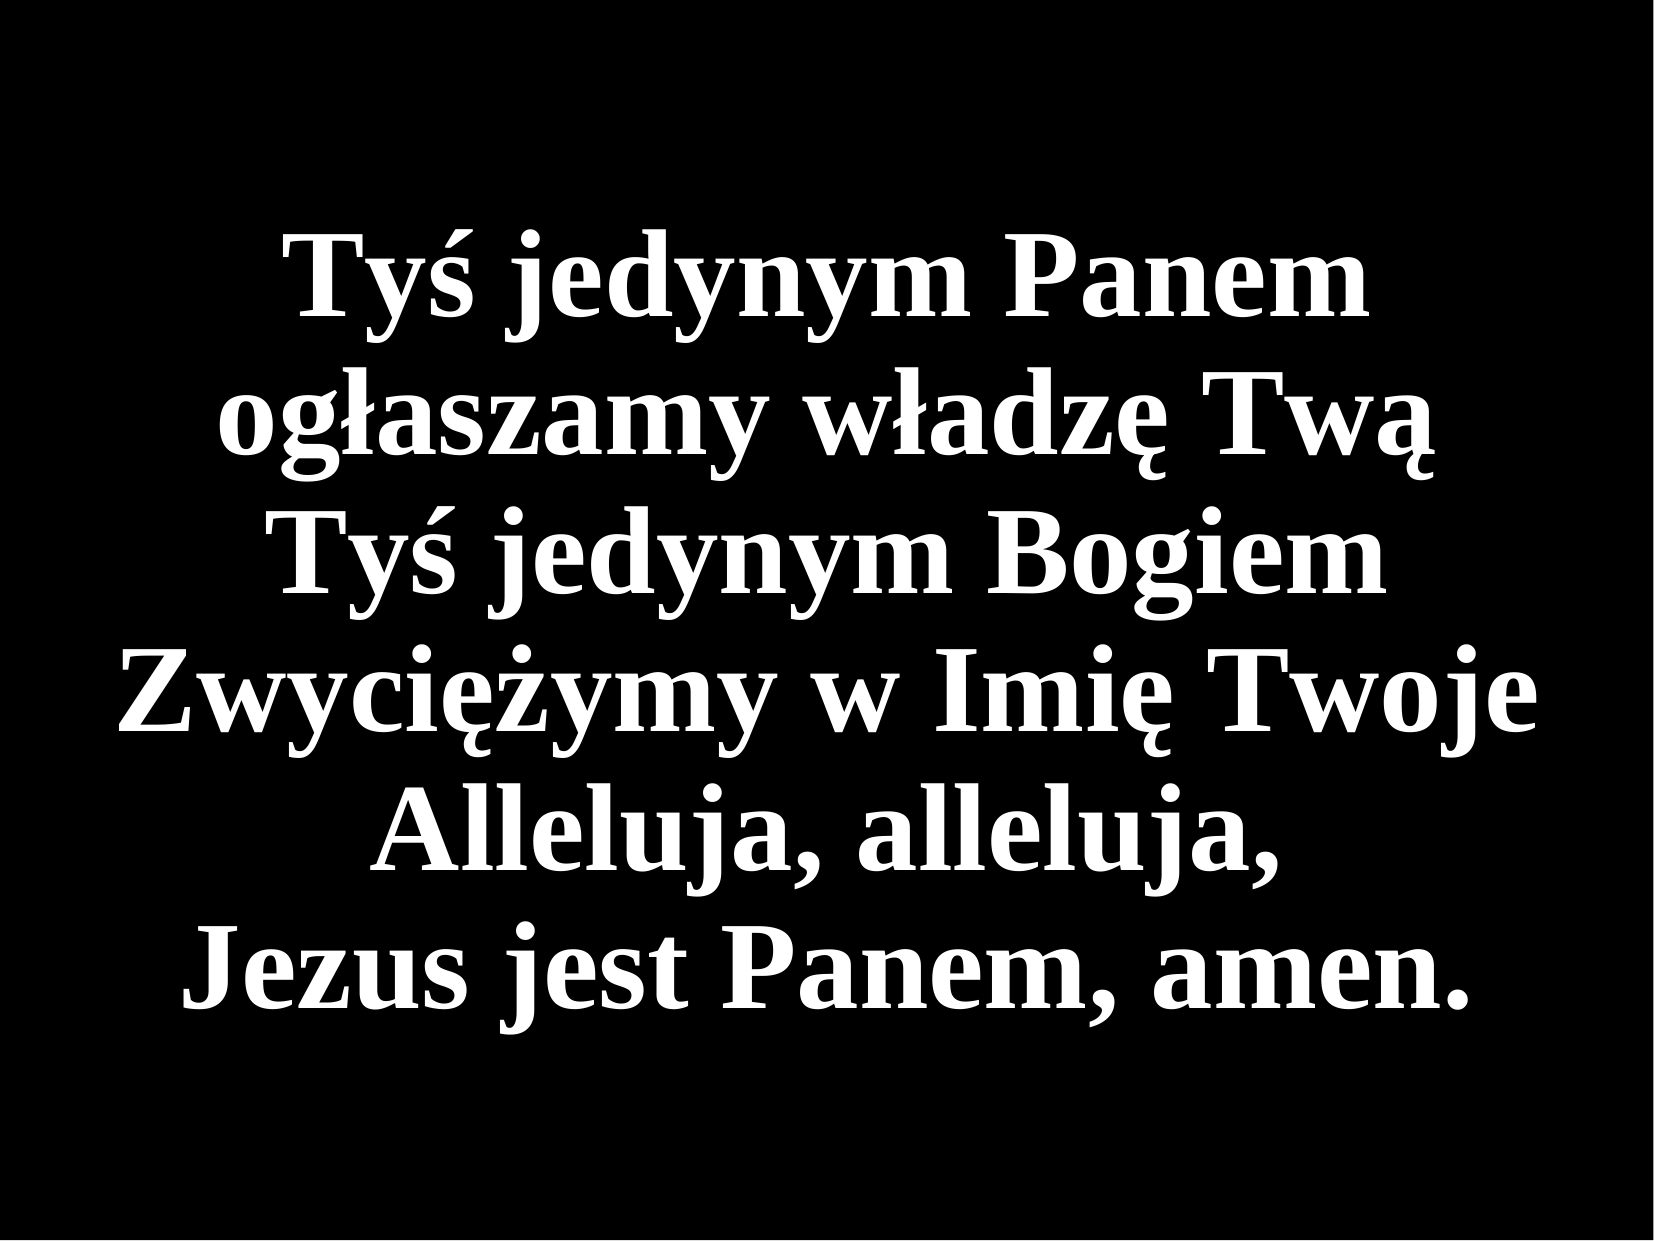

# Tyś jedynym Panem ogłaszamy władzę Twą Tyś jedynym Bogiem Zwyciężymy w Imię Twoje Alleluja, alleluja, Jezus jest Panem, amen.